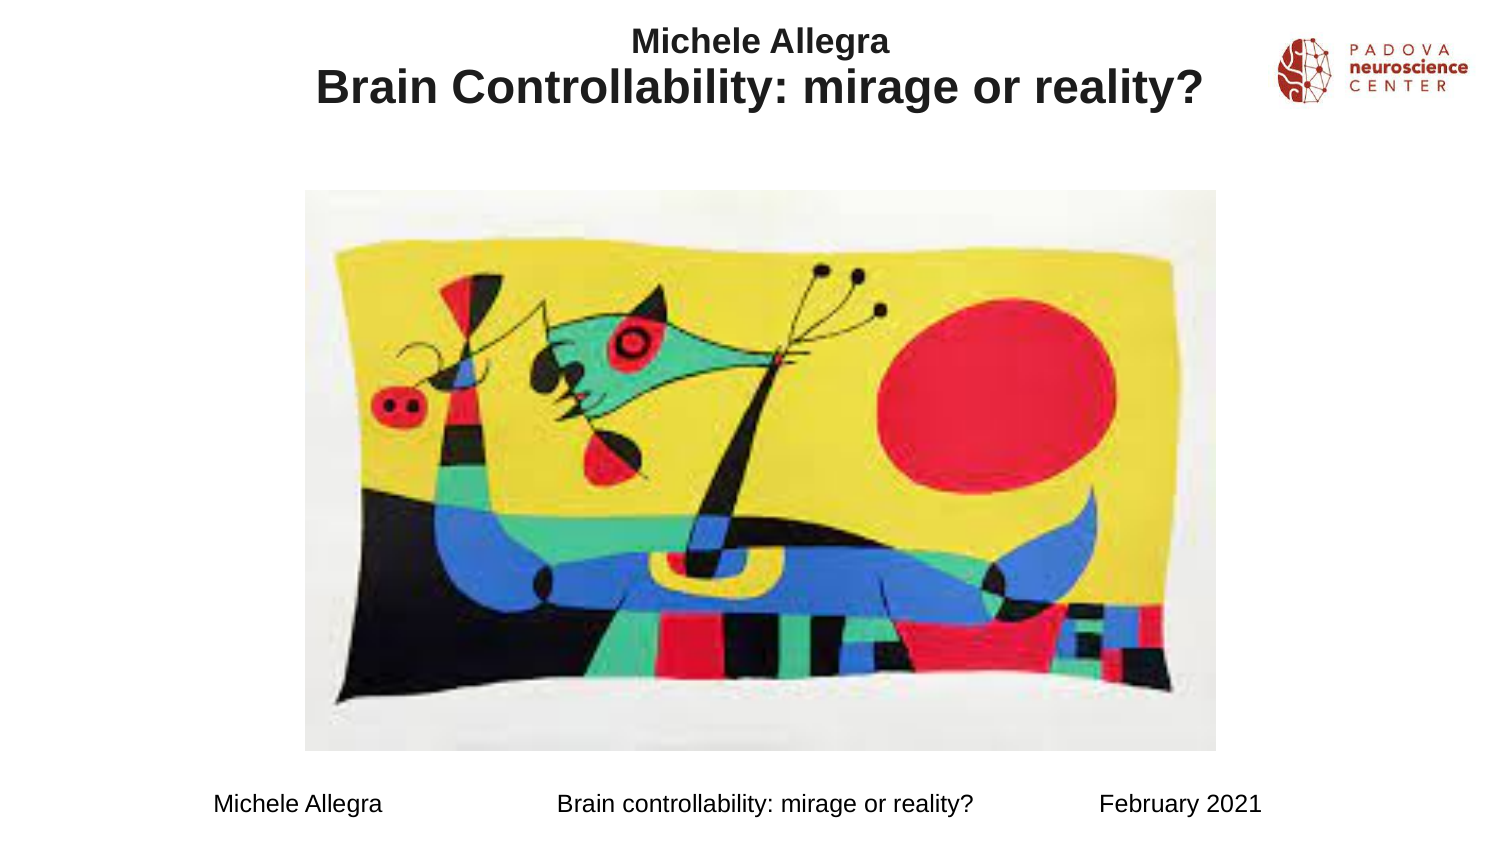

Michele Allegra
Brain Controllability: mirage or reality?
Michele Allegra Brain controllability: mirage or reality? February 2021